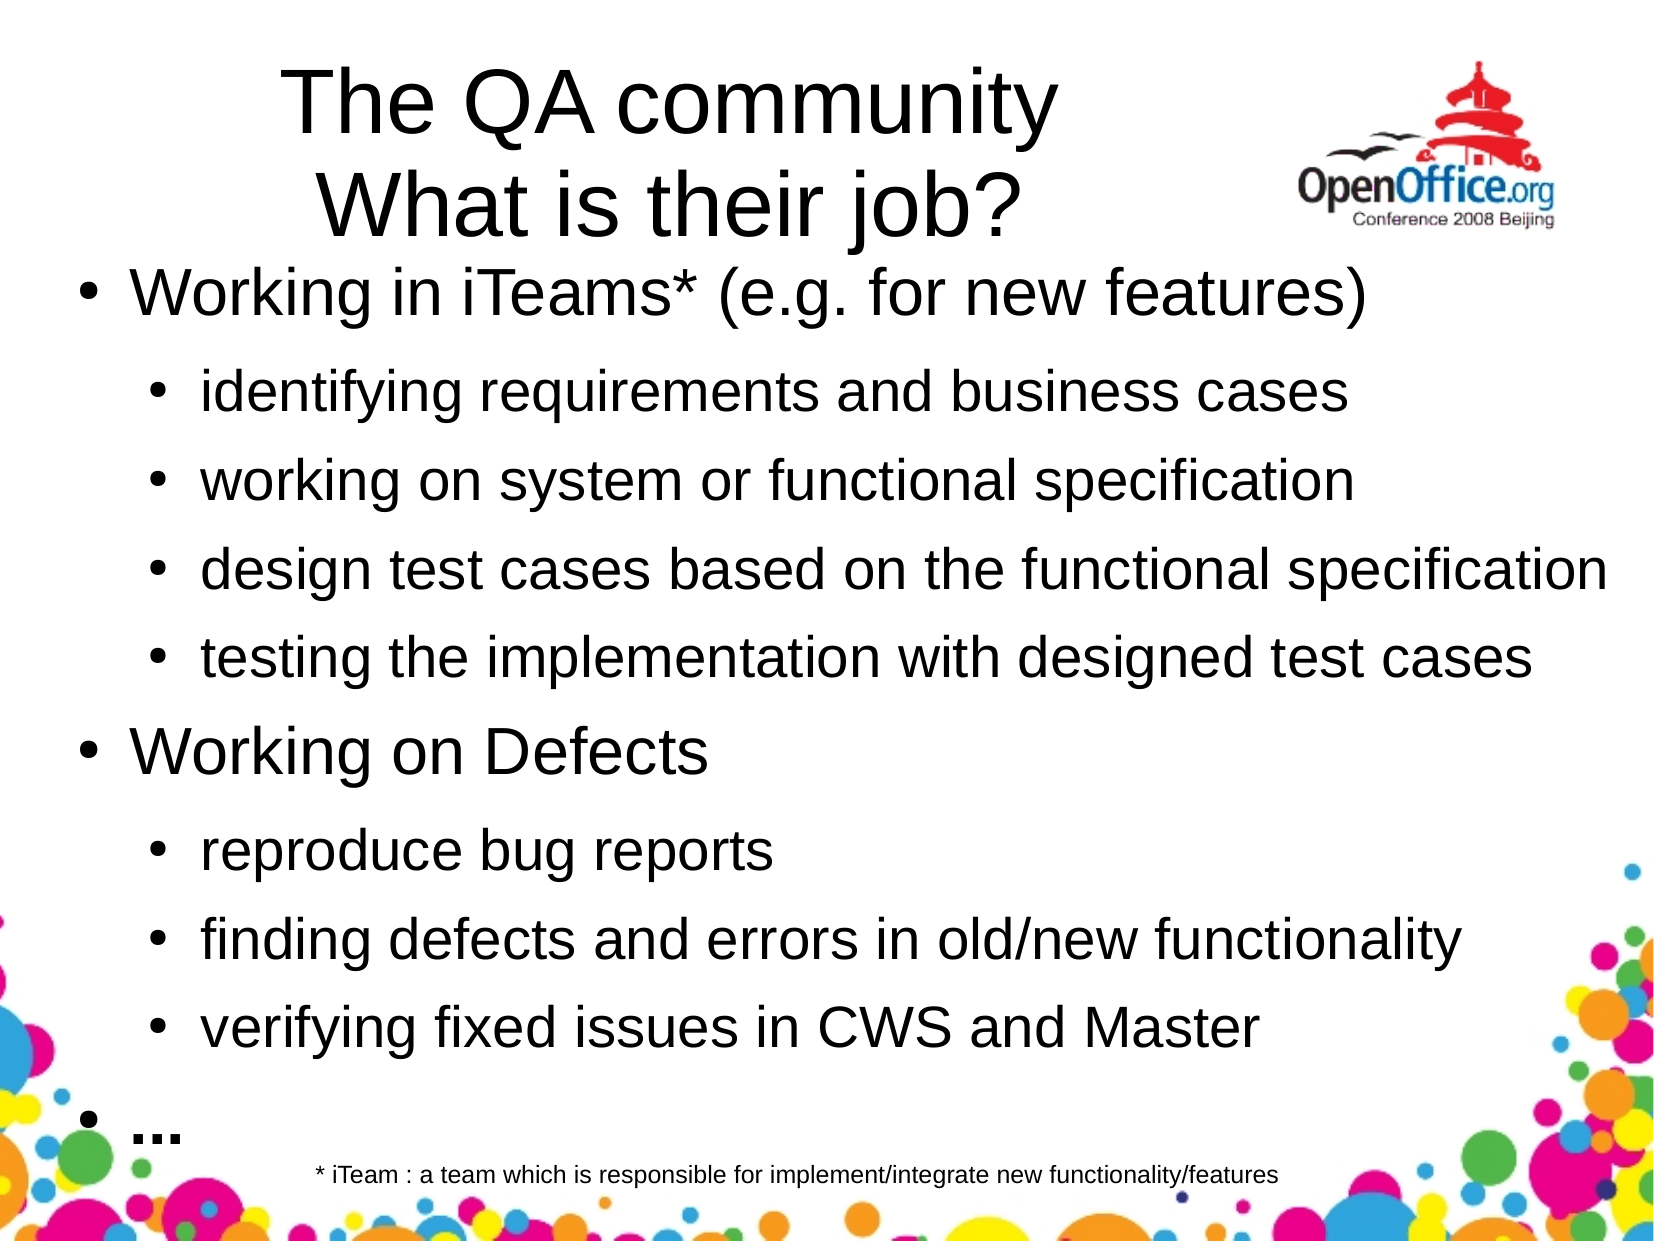

# The QA community What is their job?
Working in iTeams* (e.g. for new features)
identifying requirements and business cases
working on system or functional specification
design test cases based on the functional specification
testing the implementation with designed test cases
Working on Defects
reproduce bug reports
finding defects and errors in old/new functionality
verifying fixed issues in CWS and Master
...
* iTeam : a team which is responsible for implement/integrate new functionality/features